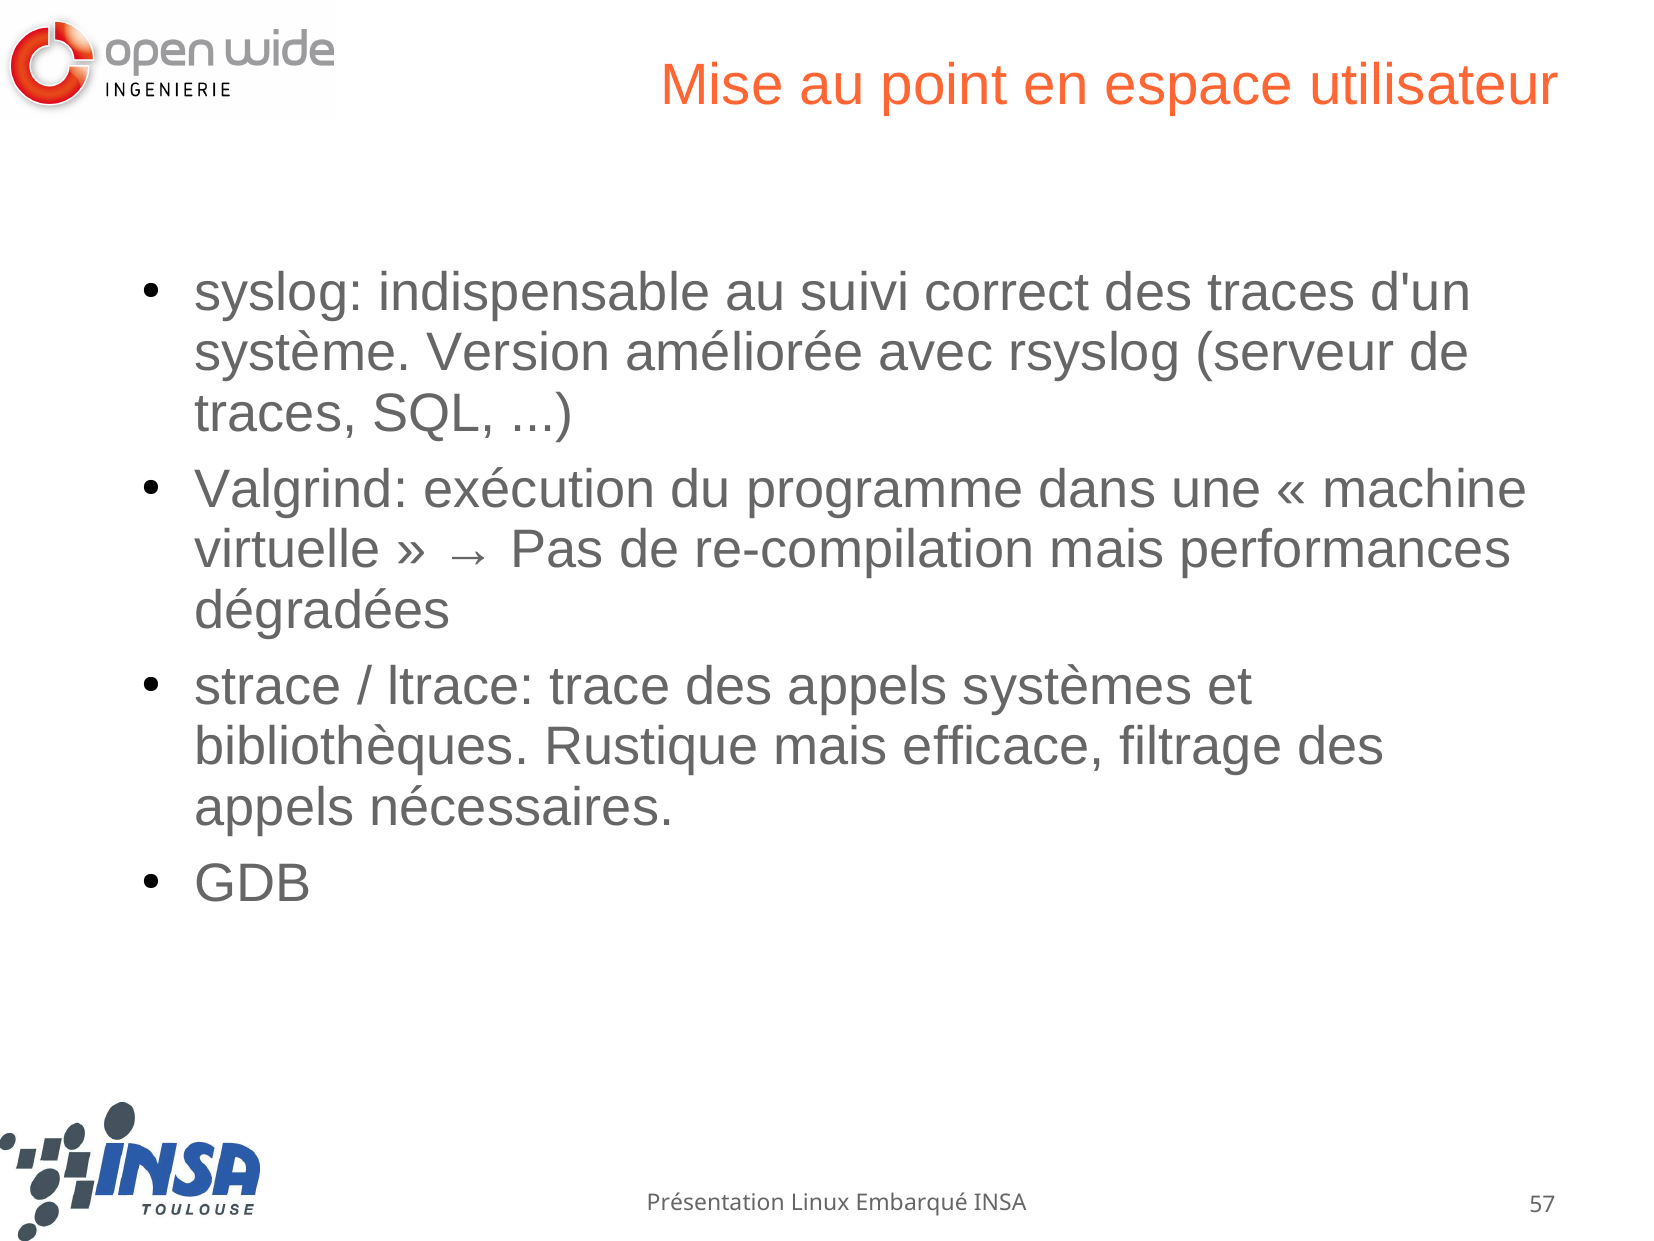

# Mise au point en espace utilisateur
syslog: indispensable au suivi correct des traces d'un système. Version améliorée avec rsyslog (serveur de traces, SQL, ...)
Valgrind: exécution du programme dans une « machine virtuelle » → Pas de re-compilation mais performances dégradées
strace / ltrace: trace des appels systèmes et bibliothèques. Rustique mais efficace, filtrage des appels nécessaires.
GDB